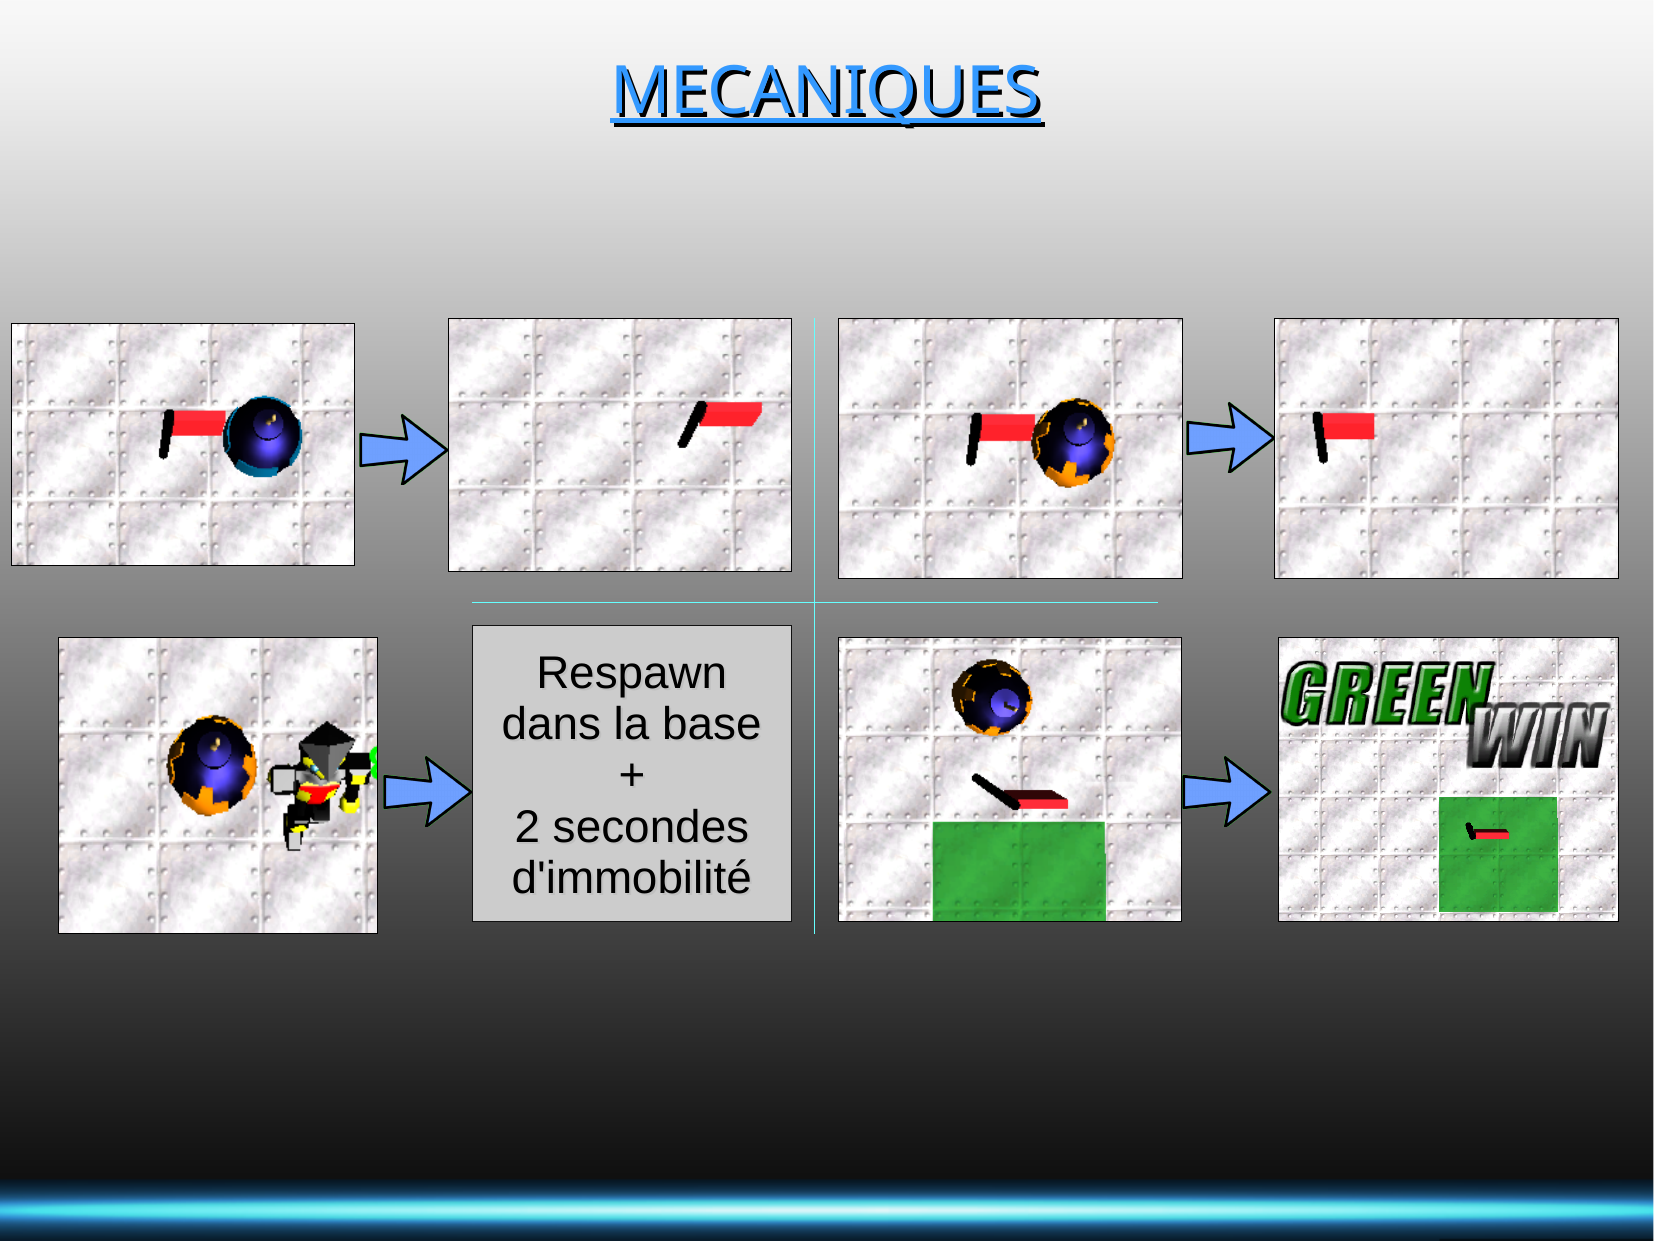

MECANIQUES
Respawn dans la base
 +
2 secondes d'immobilité